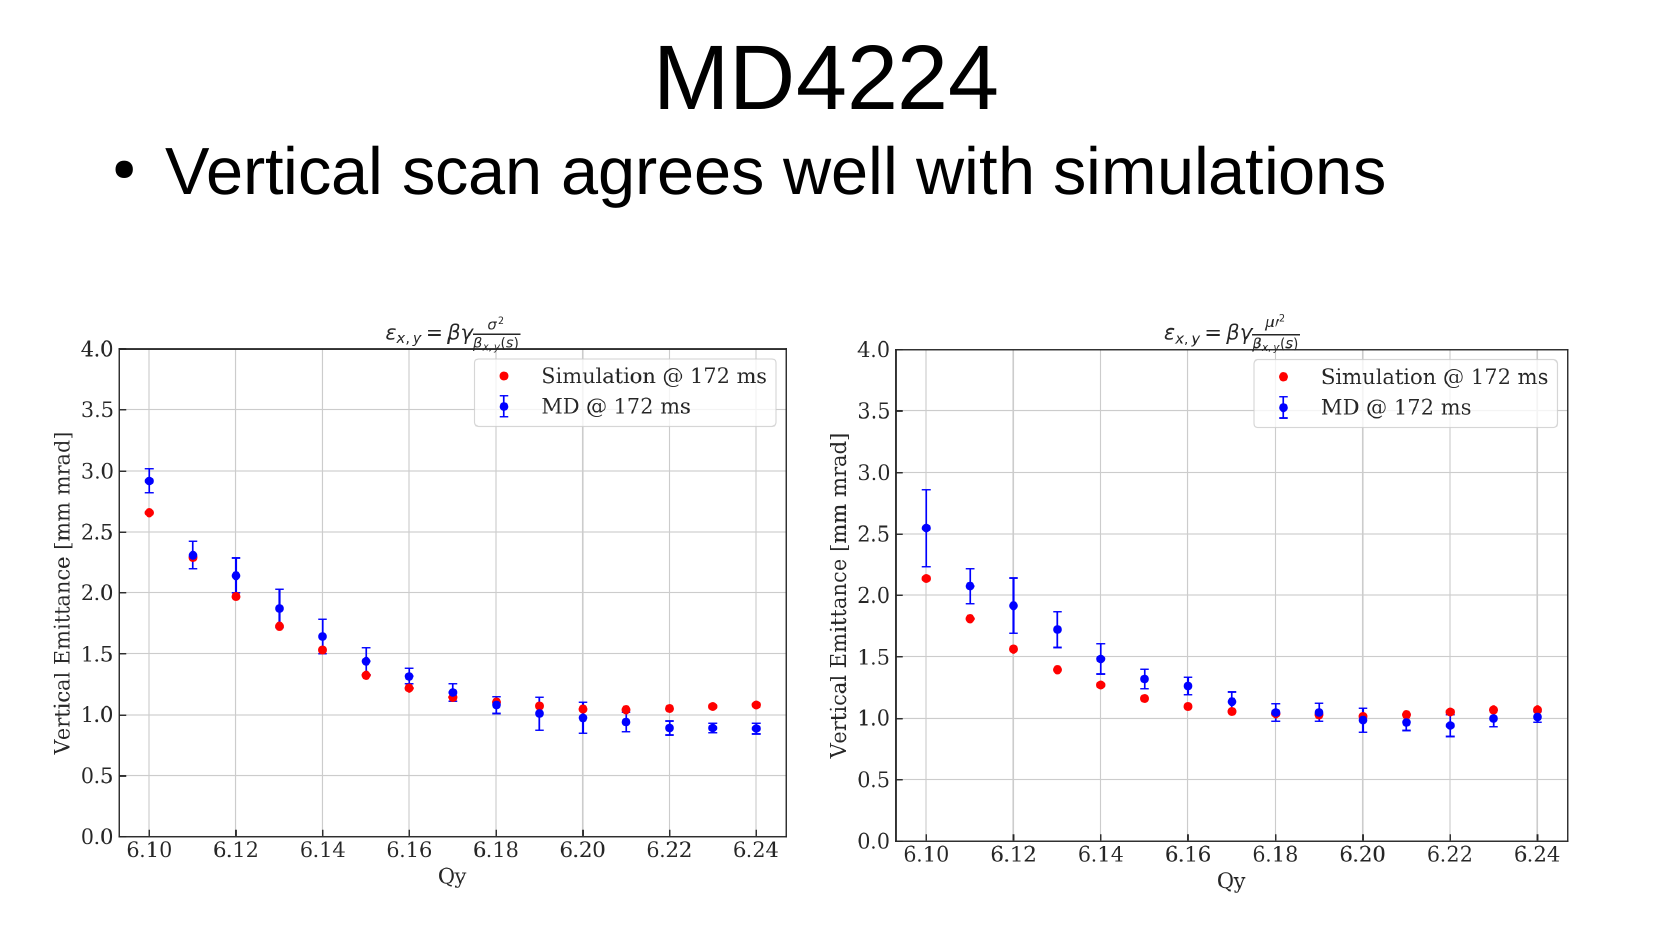

# MD4224
Vertical scan agrees well with simulations
26